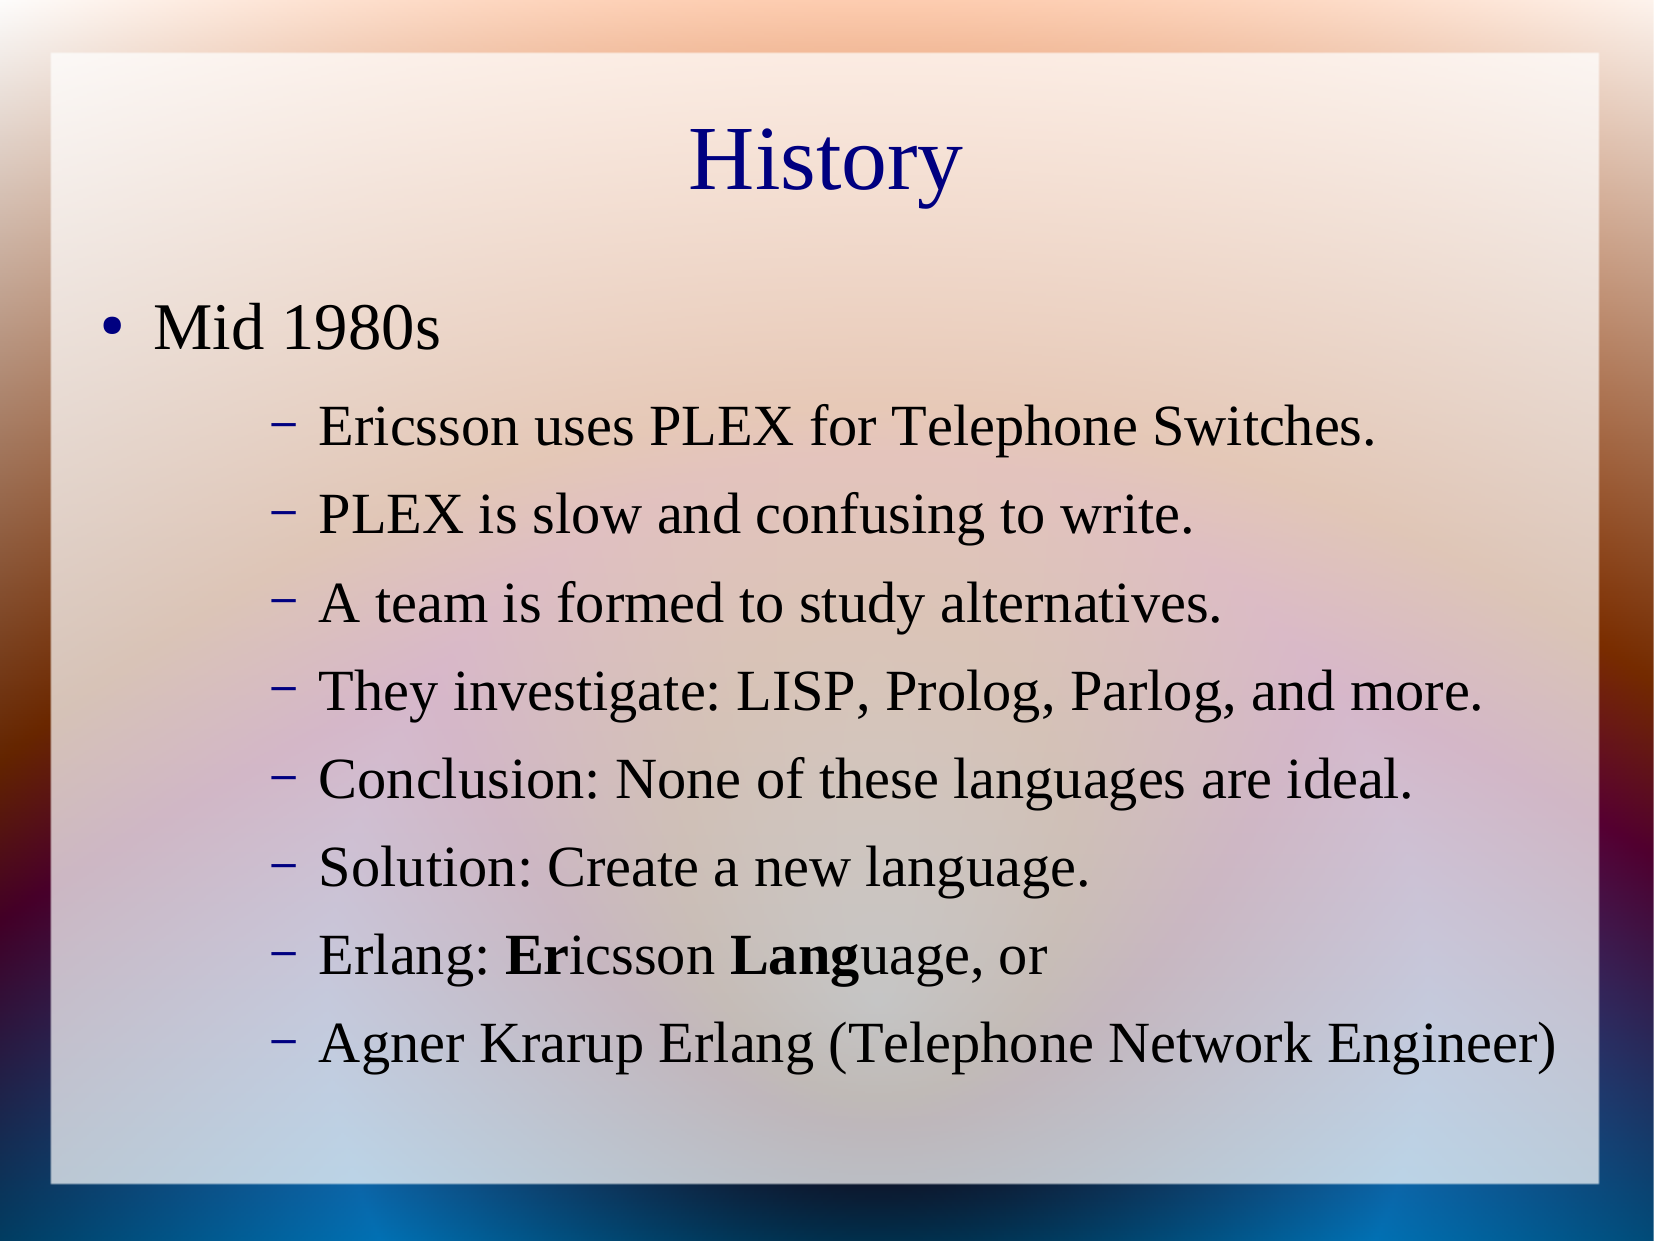

# History
Mid 1980s
Ericsson uses PLEX for Telephone Switches.
PLEX is slow and confusing to write.
A team is formed to study alternatives.
They investigate: LISP, Prolog, Parlog, and more.
Conclusion: None of these languages are ideal.
Solution: Create a new language.
Erlang: Ericsson Language, or
Agner Krarup Erlang (Telephone Network Engineer)